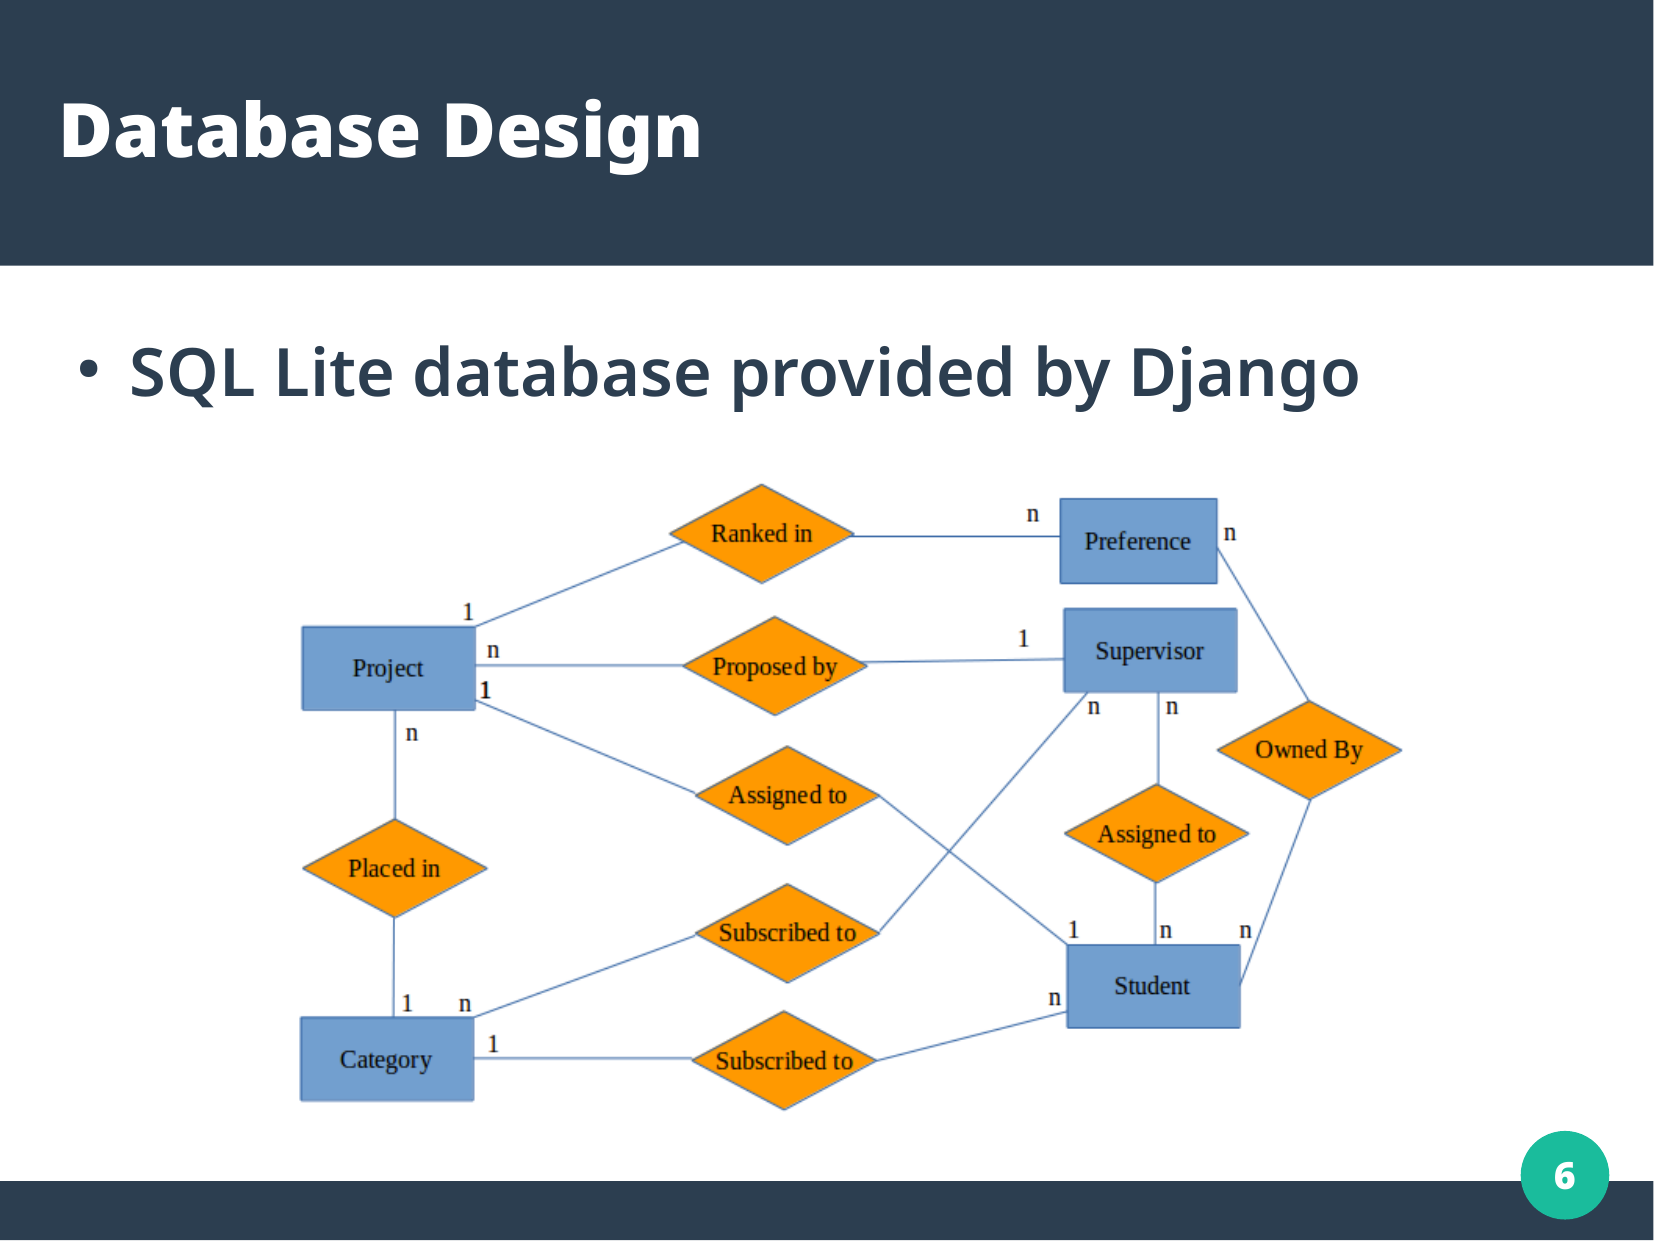

# Database Design
SQL Lite database provided by Django
6